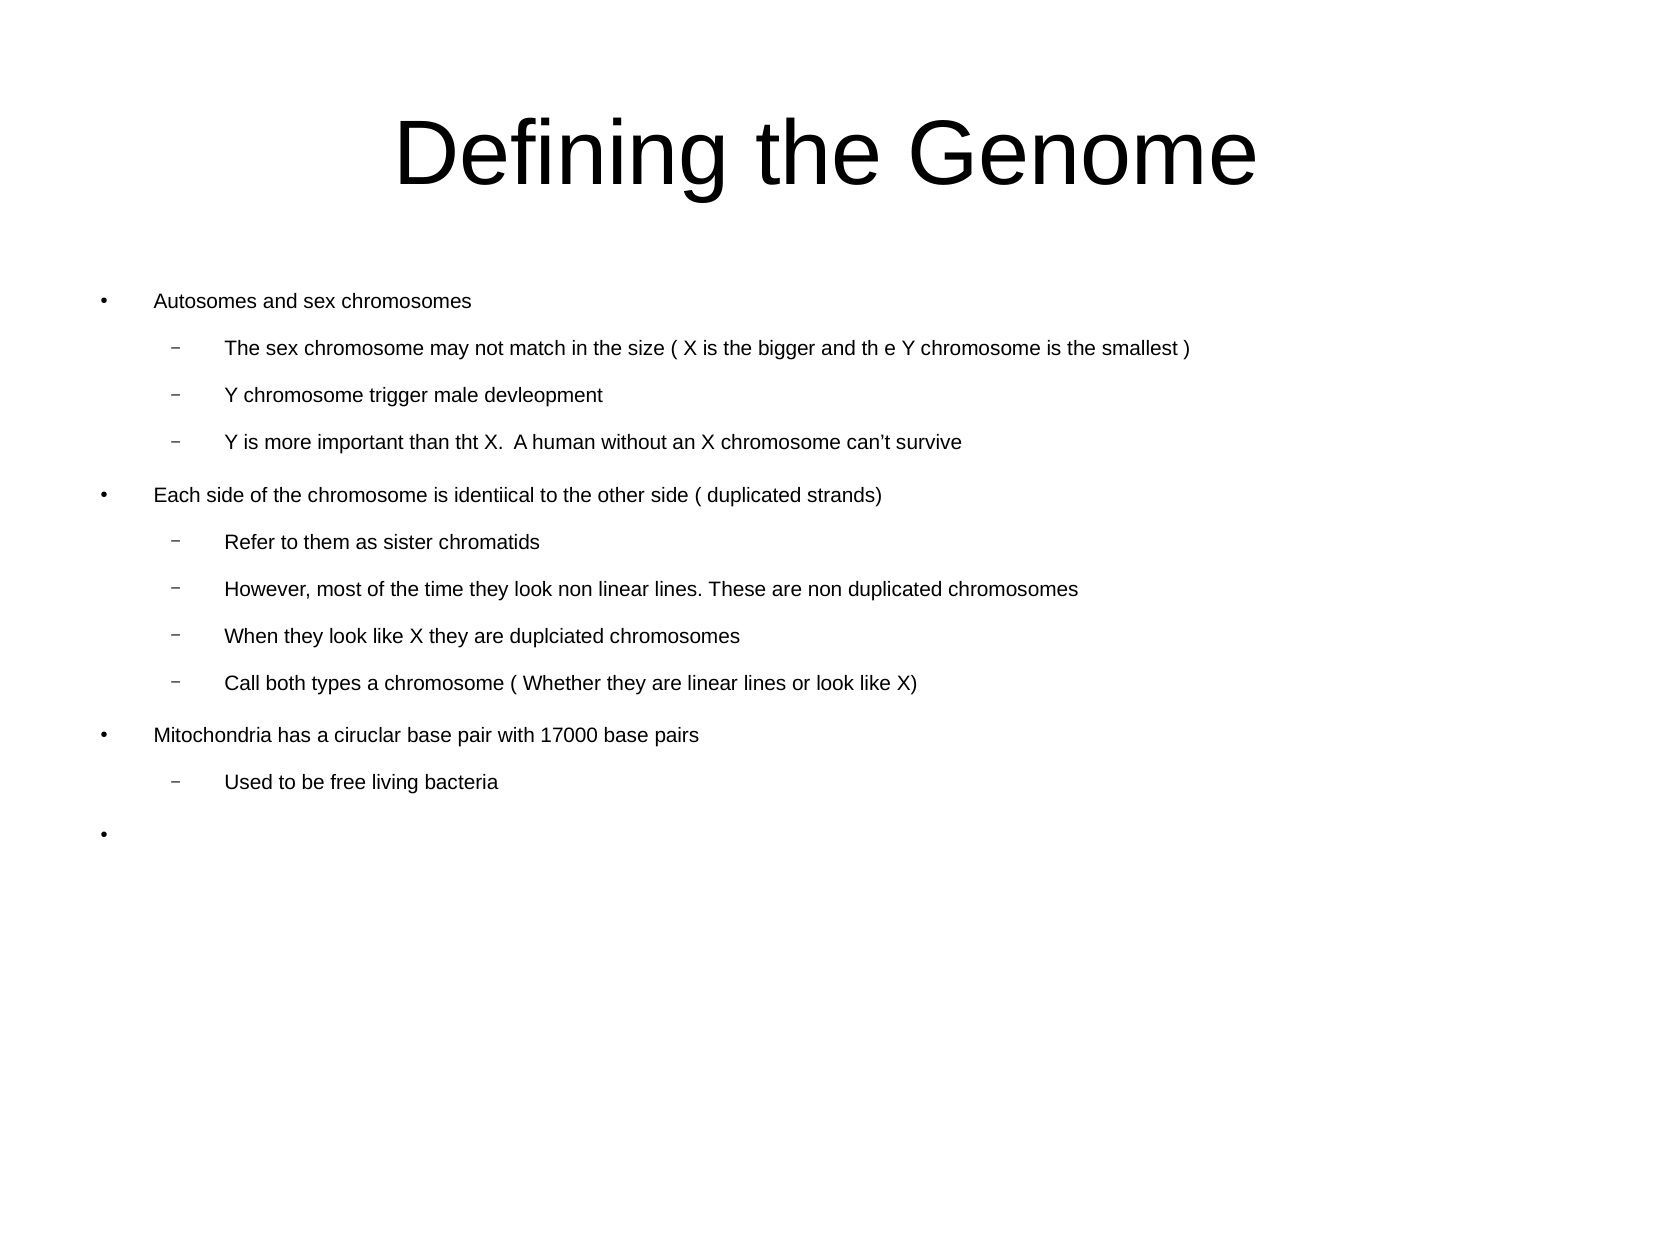

# Defining the Genome
Autosomes and sex chromosomes
The sex chromosome may not match in the size ( X is the bigger and th e Y chromosome is the smallest )
Y chromosome trigger male devleopment
Y is more important than tht X. A human without an X chromosome can’t survive
Each side of the chromosome is identiical to the other side ( duplicated strands)
Refer to them as sister chromatids
However, most of the time they look non linear lines. These are non duplicated chromosomes
When they look like X they are duplciated chromosomes
Call both types a chromosome ( Whether they are linear lines or look like X)
Mitochondria has a ciruclar base pair with 17000 base pairs
Used to be free living bacteria